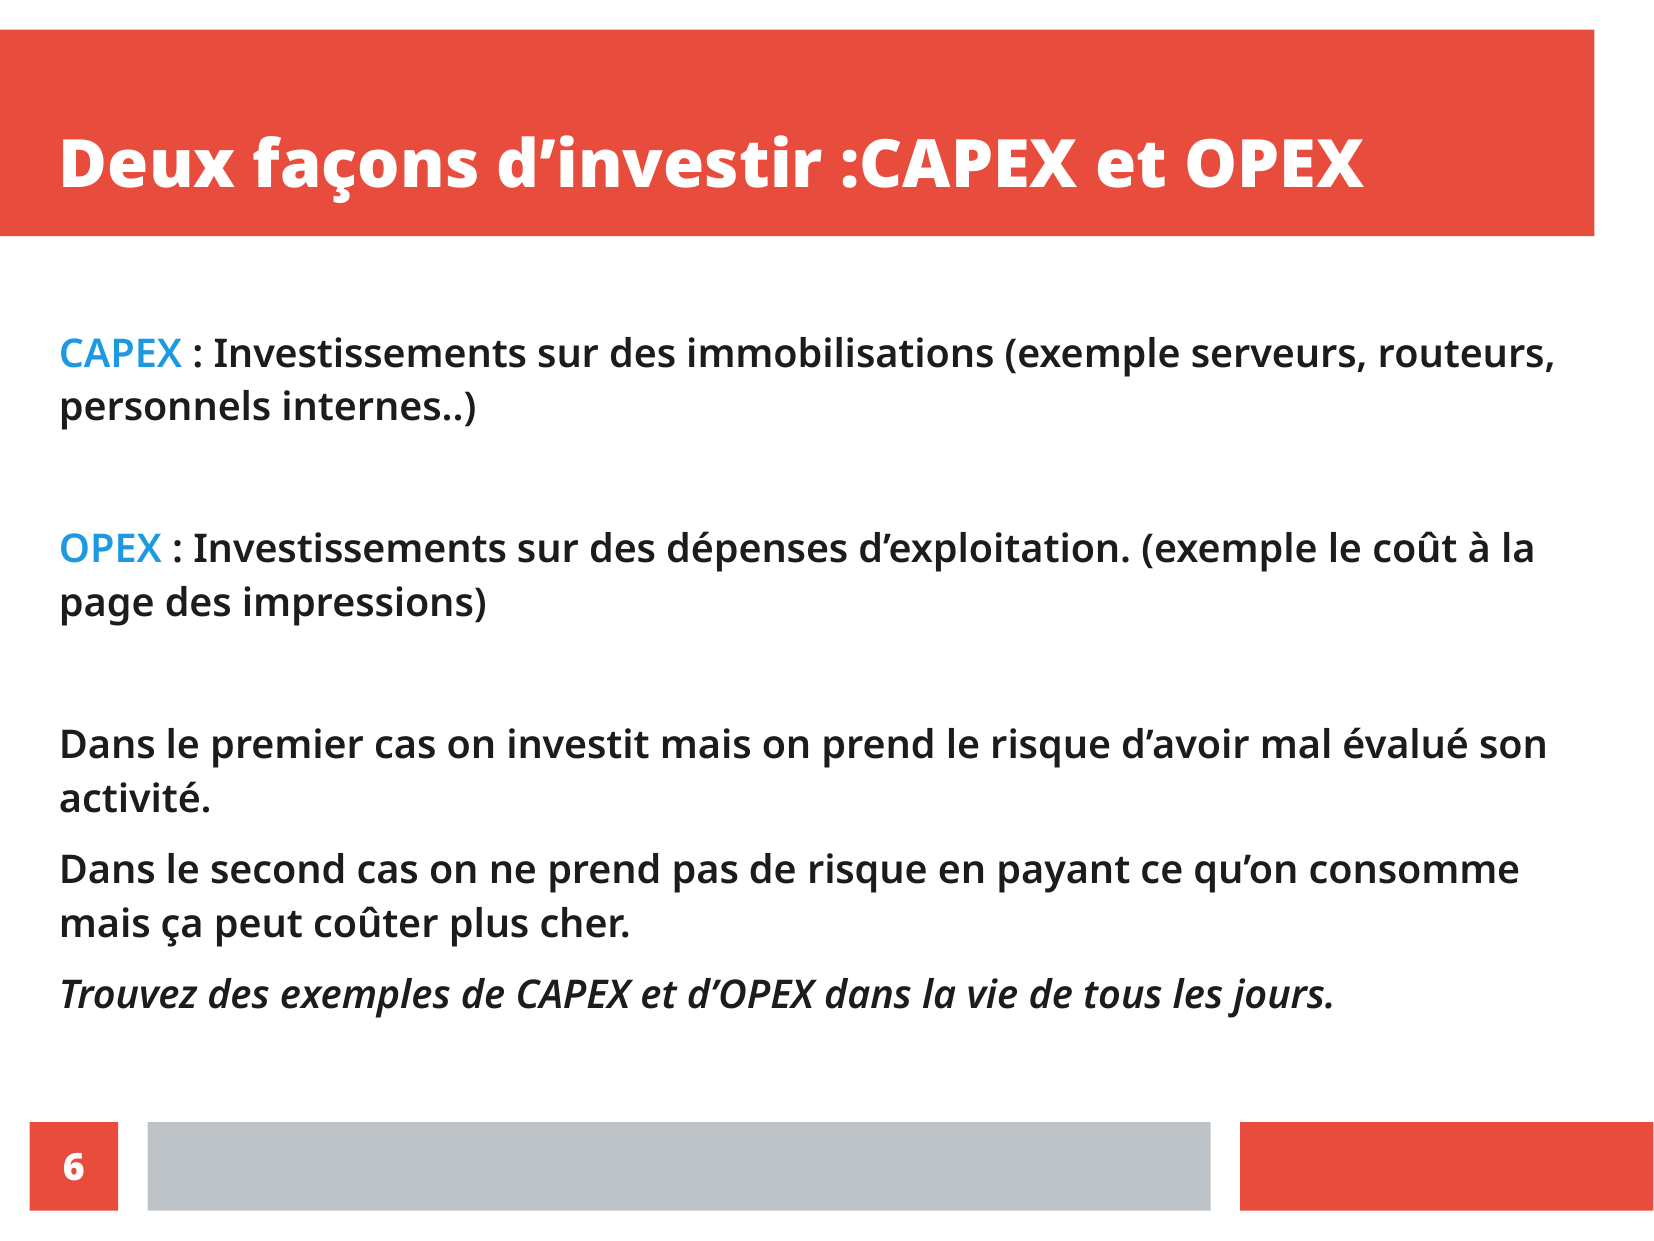

# Deux façons d’investir :CAPEX et OPEX
CAPEX : Investissements sur des immobilisations (exemple serveurs, routeurs, personnels internes..)
OPEX : Investissements sur des dépenses d’exploitation. (exemple le coût à la page des impressions)
Dans le premier cas on investit mais on prend le risque d’avoir mal évalué son activité.
Dans le second cas on ne prend pas de risque en payant ce qu’on consomme mais ça peut coûter plus cher.
Trouvez des exemples de CAPEX et d’OPEX dans la vie de tous les jours.
6